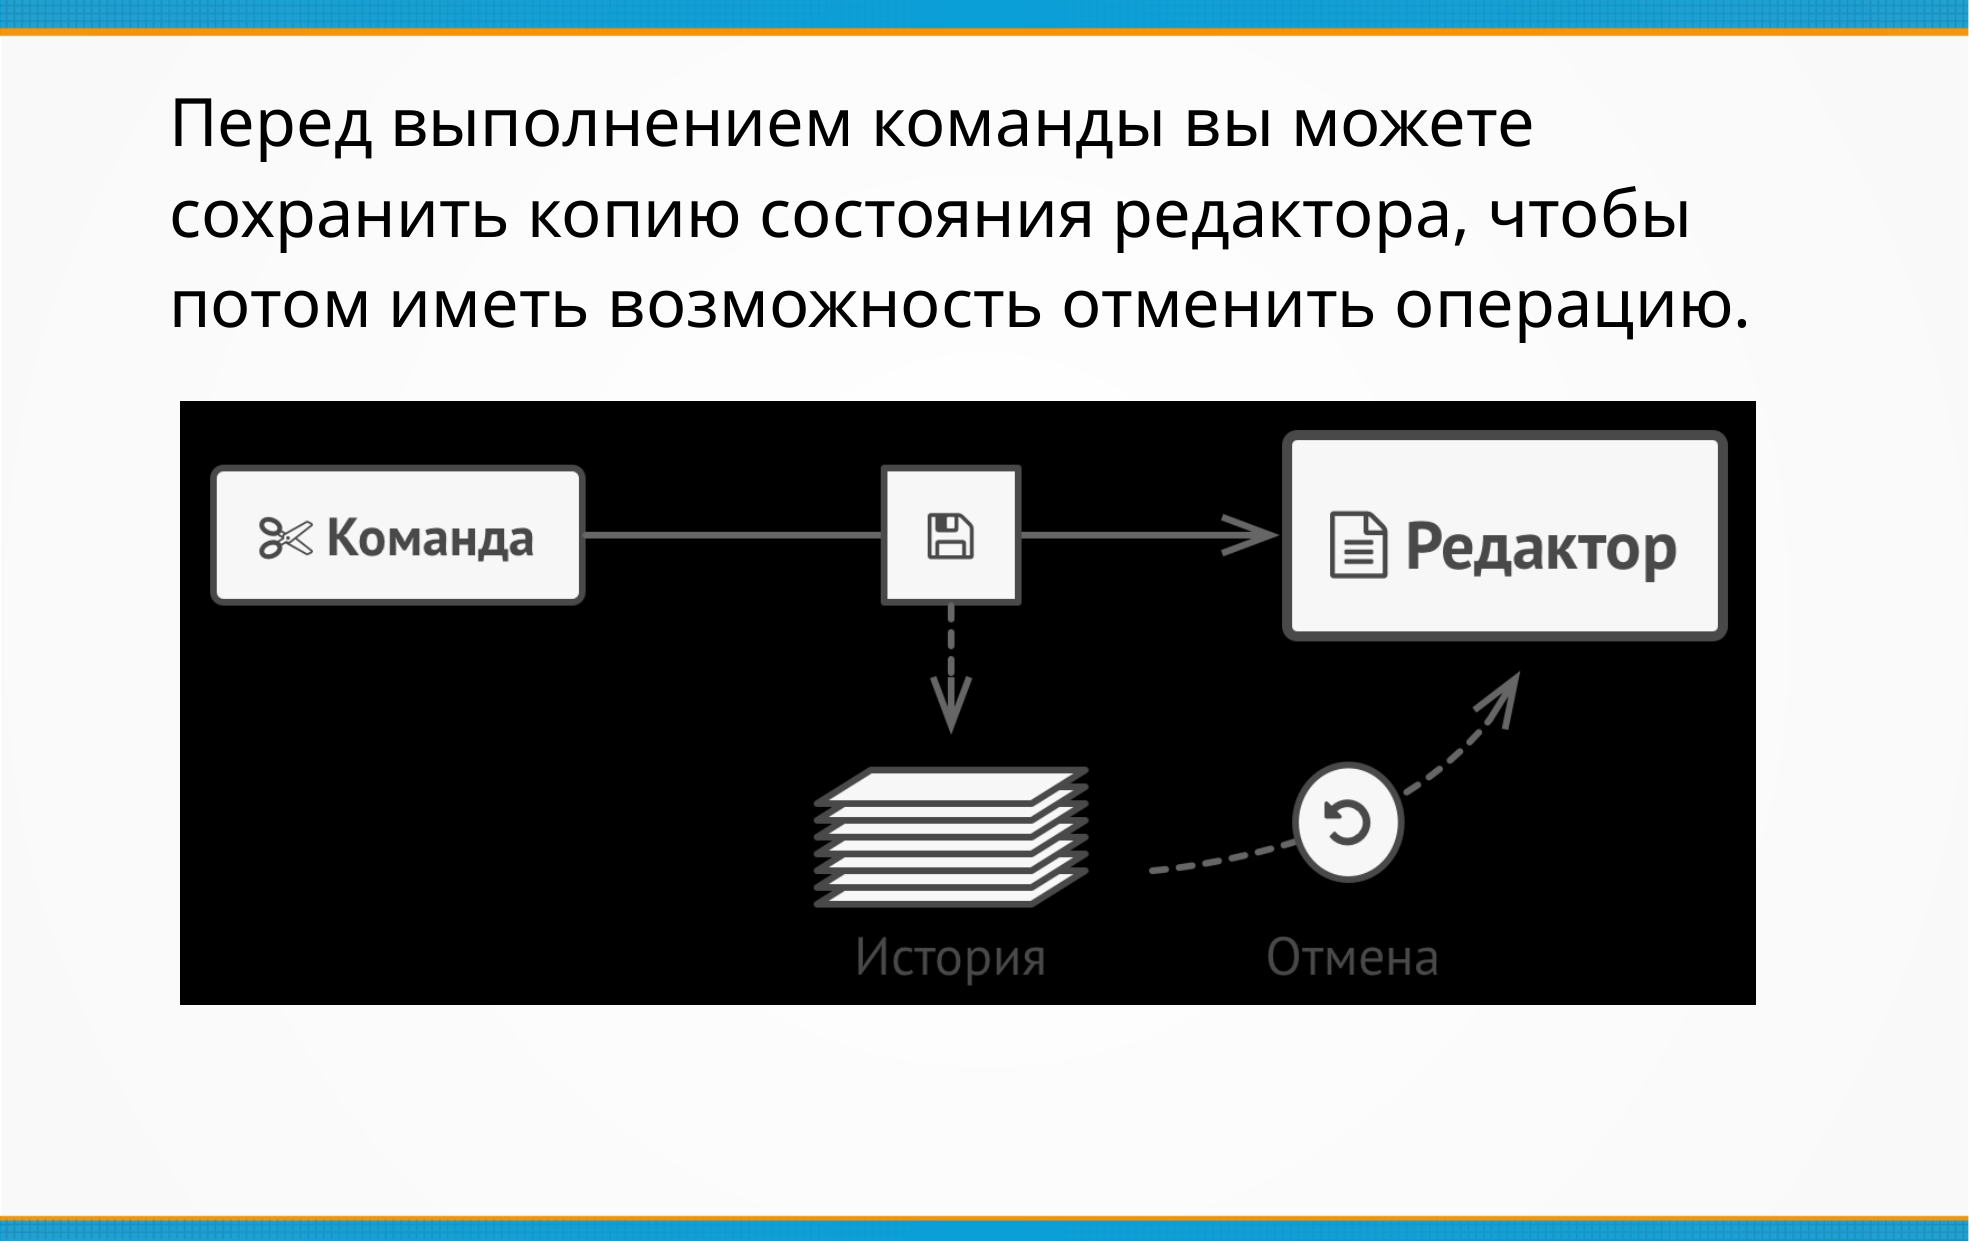

# Перед выполнением команды вы можете сохранить копию состояния редактора, чтобы потом иметь возможность отменить операцию.